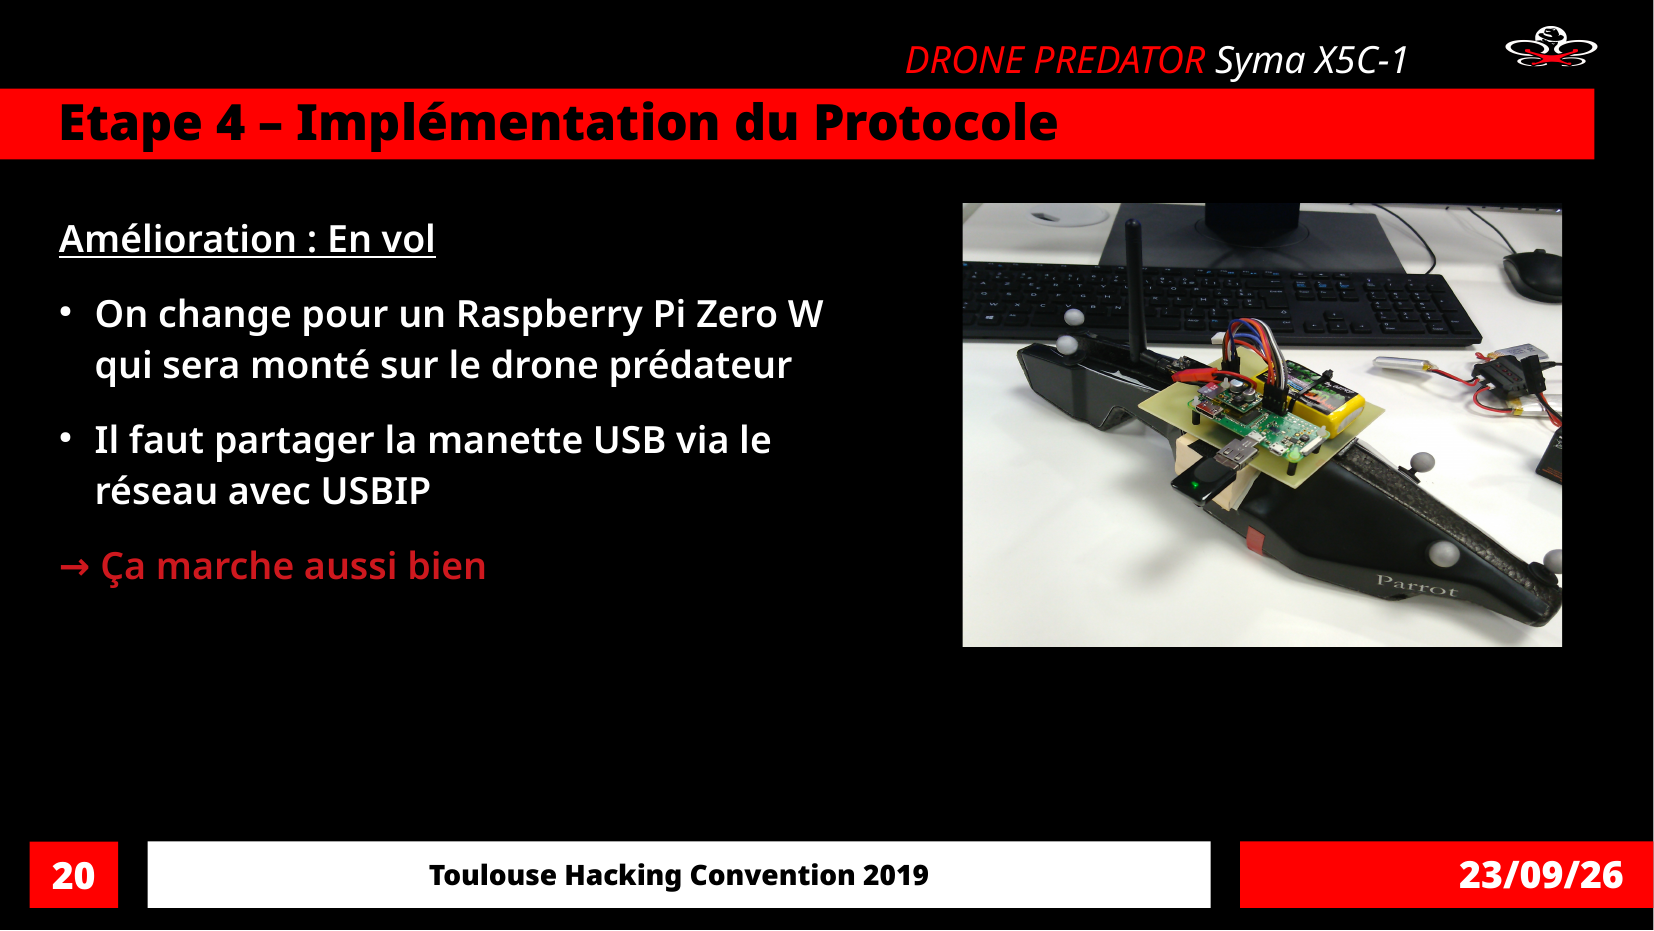

# Etape 4 – Implémentation du Protocole
Amélioration : En vol
On change pour un Raspberry Pi Zero W qui sera monté sur le drone prédateur
Il faut partager la manette USB via le réseau avec USBIP
→ Ça marche aussi bien
20